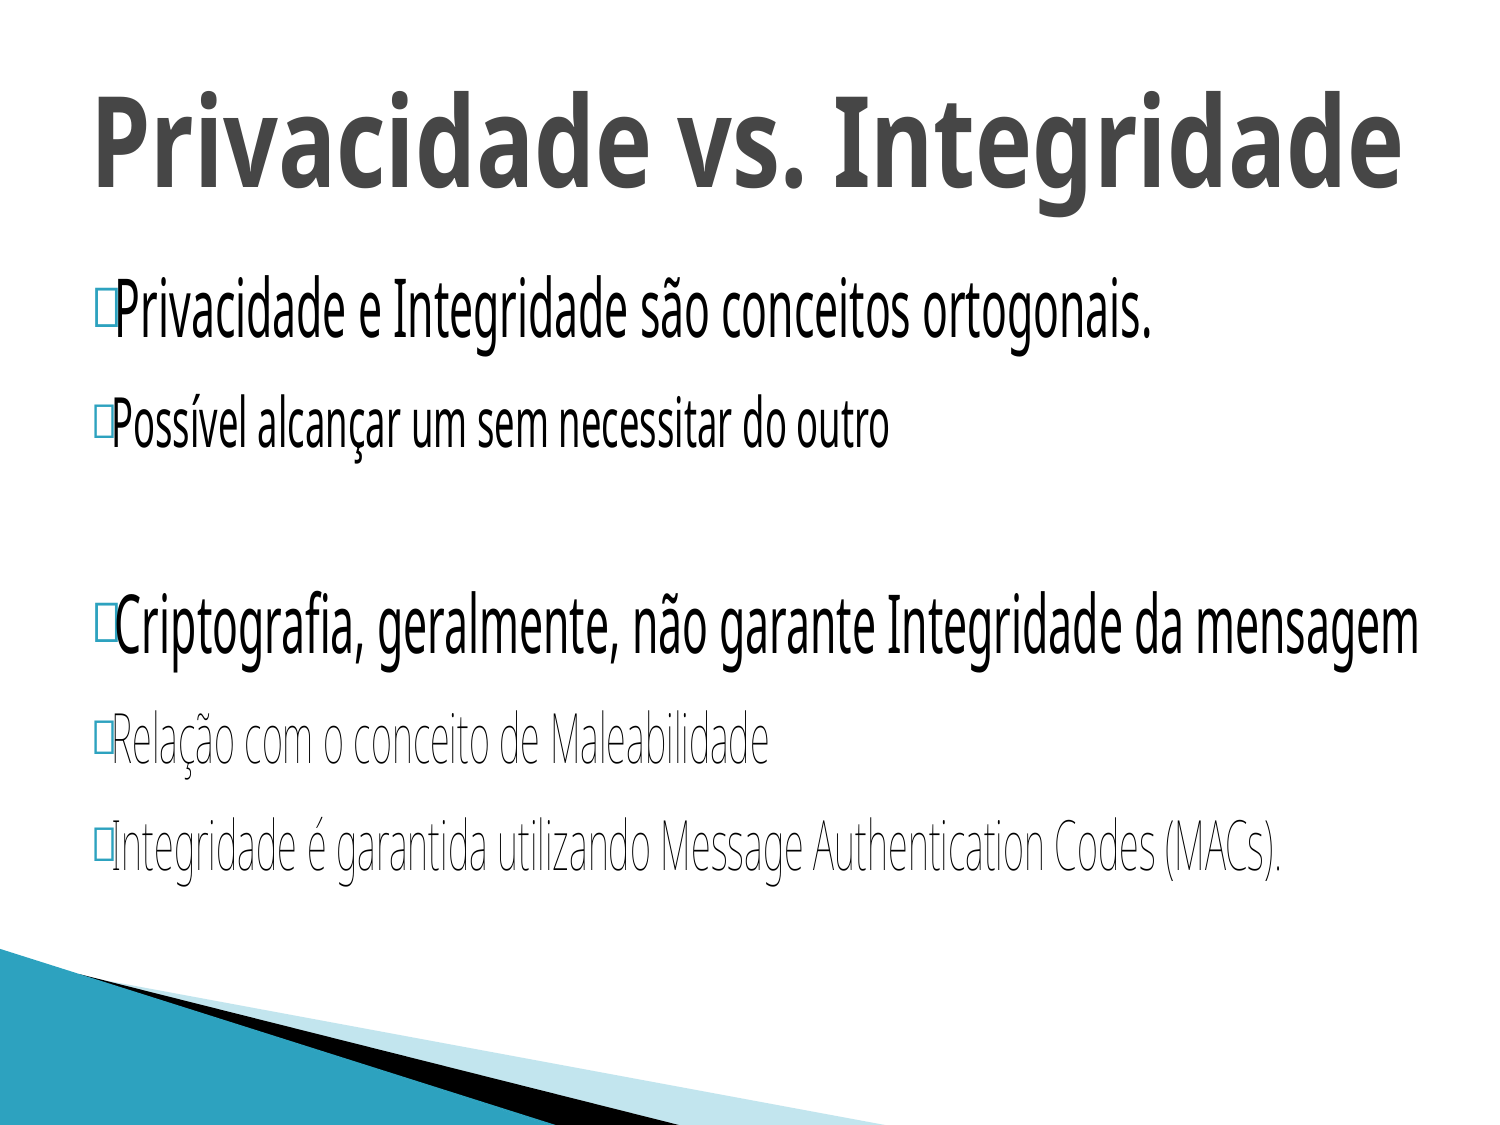

Privacidade vs. Integridade
Privacidade e Integridade são conceitos ortogonais.
Possível alcançar um sem necessitar do outro
Criptografia, geralmente, não garante Integridade da mensagem
Relação com o conceito de Maleabilidade
Integridade é garantida utilizando Message Authentication Codes (MACs).